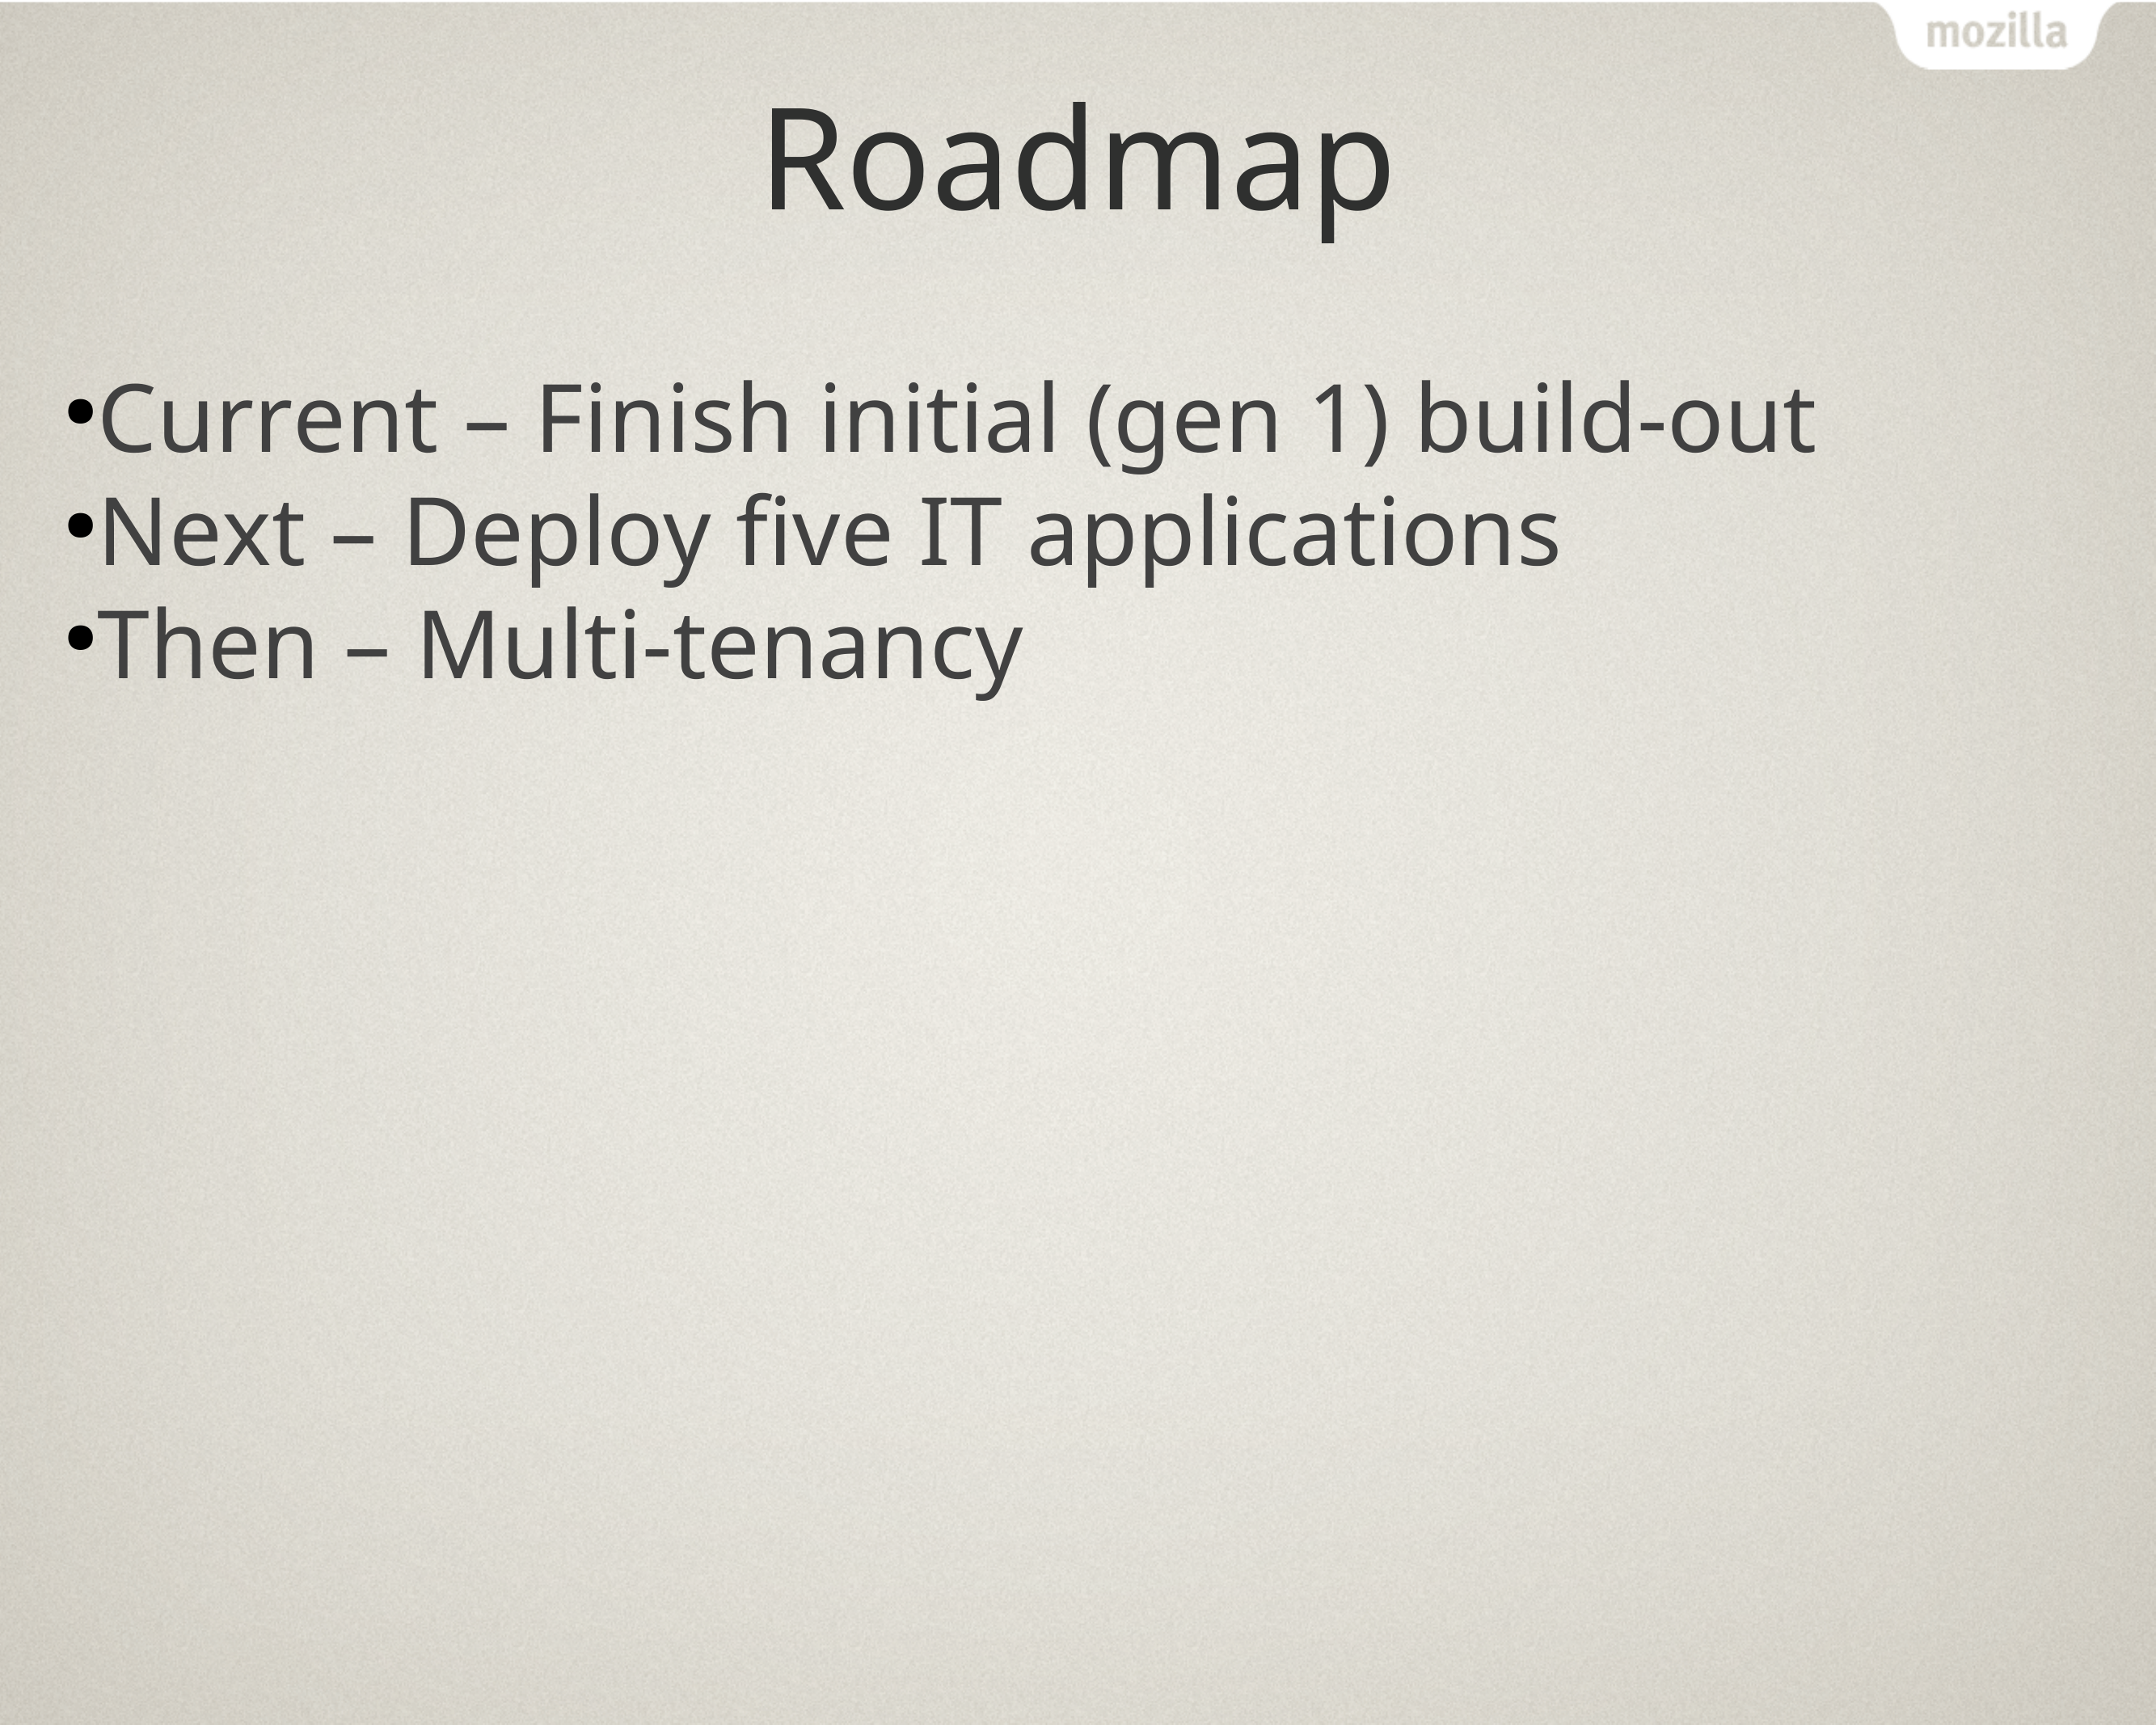

# Roadmap
Current – Finish initial (gen 1) build-out
Next – Deploy five IT applications
Then – Multi-tenancy